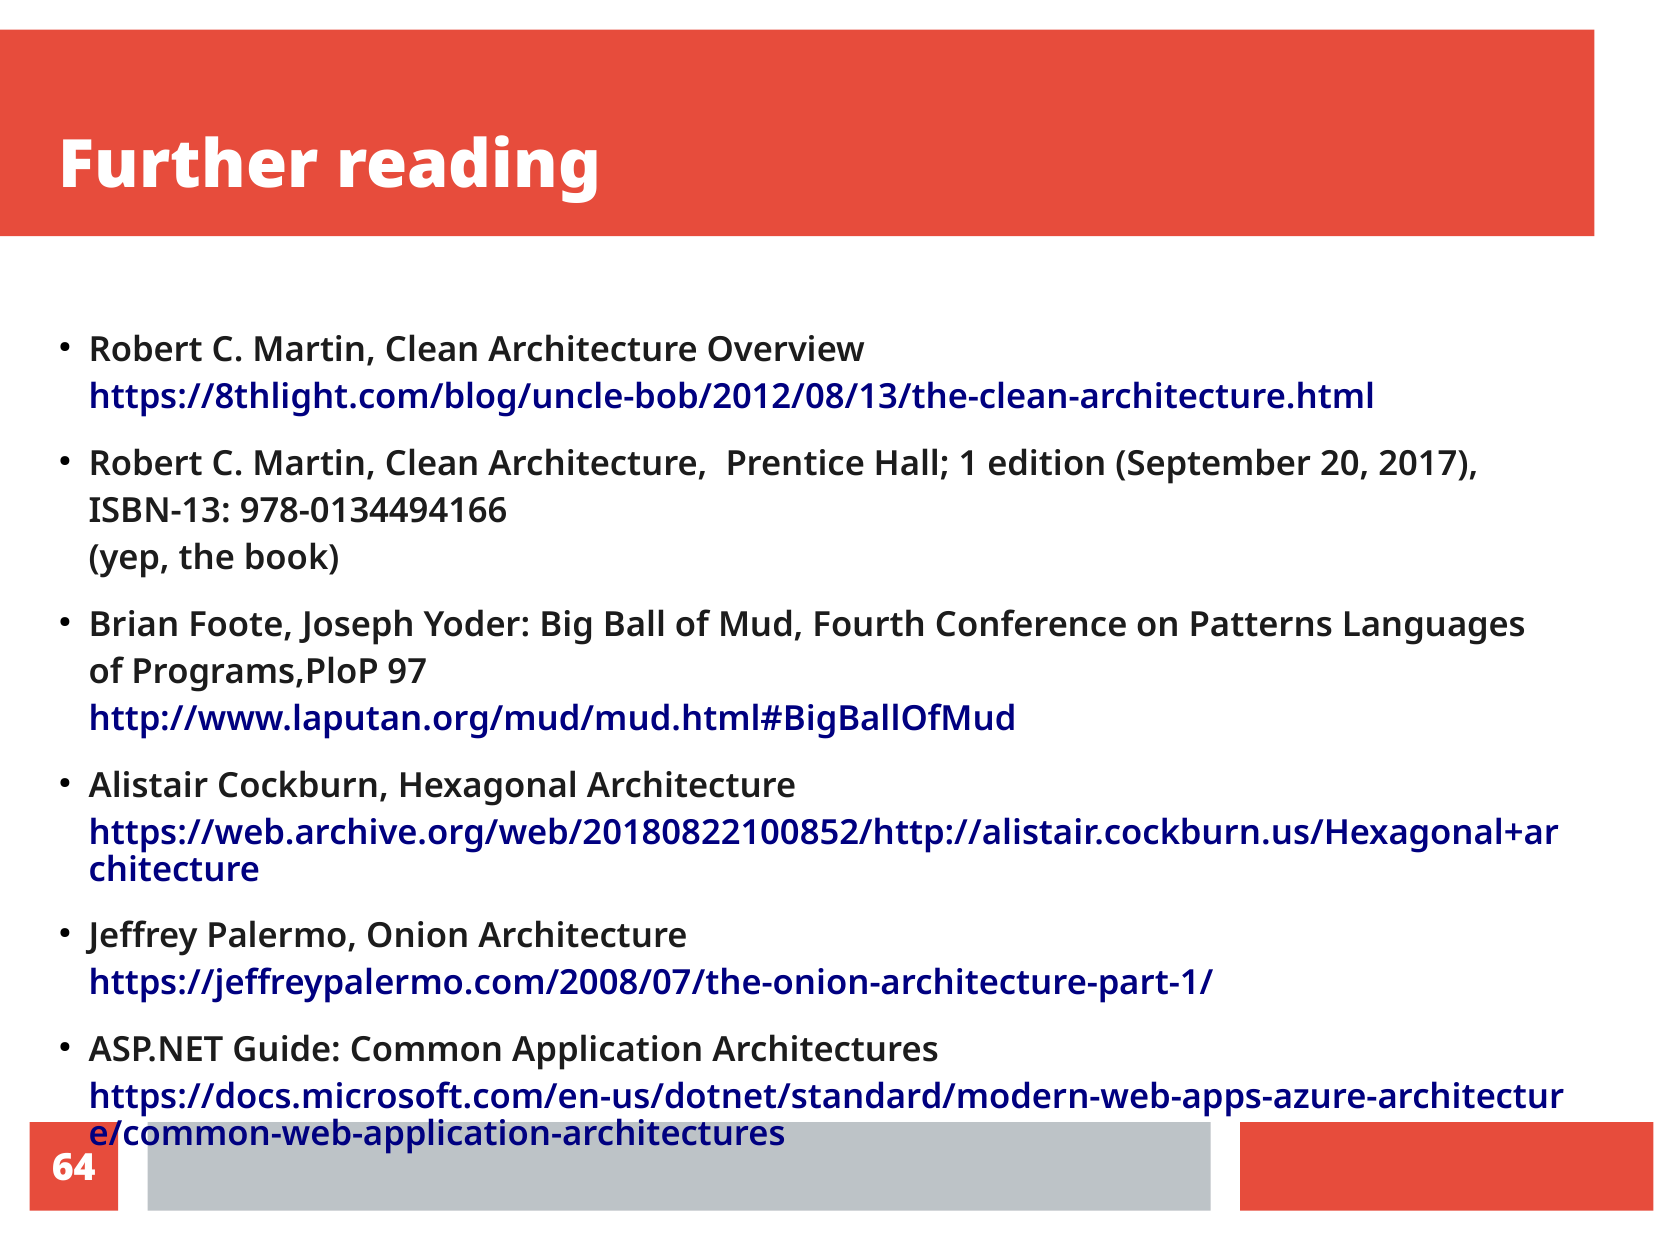

# Further reading
Robert C. Martin, Clean Architecture Overview
https://8thlight.com/blog/uncle-bob/2012/08/13/the-clean-architecture.html
Robert C. Martin, Clean Architecture, Prentice Hall; 1 edition (September 20, 2017), ISBN-13: 978-0134494166
(yep, the book)
Brian Foote, Joseph Yoder: Big Ball of Mud, Fourth Conference on Patterns Languages of Programs,PloP 97
http://www.laputan.org/mud/mud.html#BigBallOfMud
Alistair Cockburn, Hexagonal Architecture
https://web.archive.org/web/20180822100852/http://alistair.cockburn.us/Hexagonal+architecture
Jeffrey Palermo, Onion Architecture
https://jeffreypalermo.com/2008/07/the-onion-architecture-part-1/
ASP.NET Guide: Common Application Architectures
https://docs.microsoft.com/en-us/dotnet/standard/modern-web-apps-azure-architecture/common-web-application-architectures
64